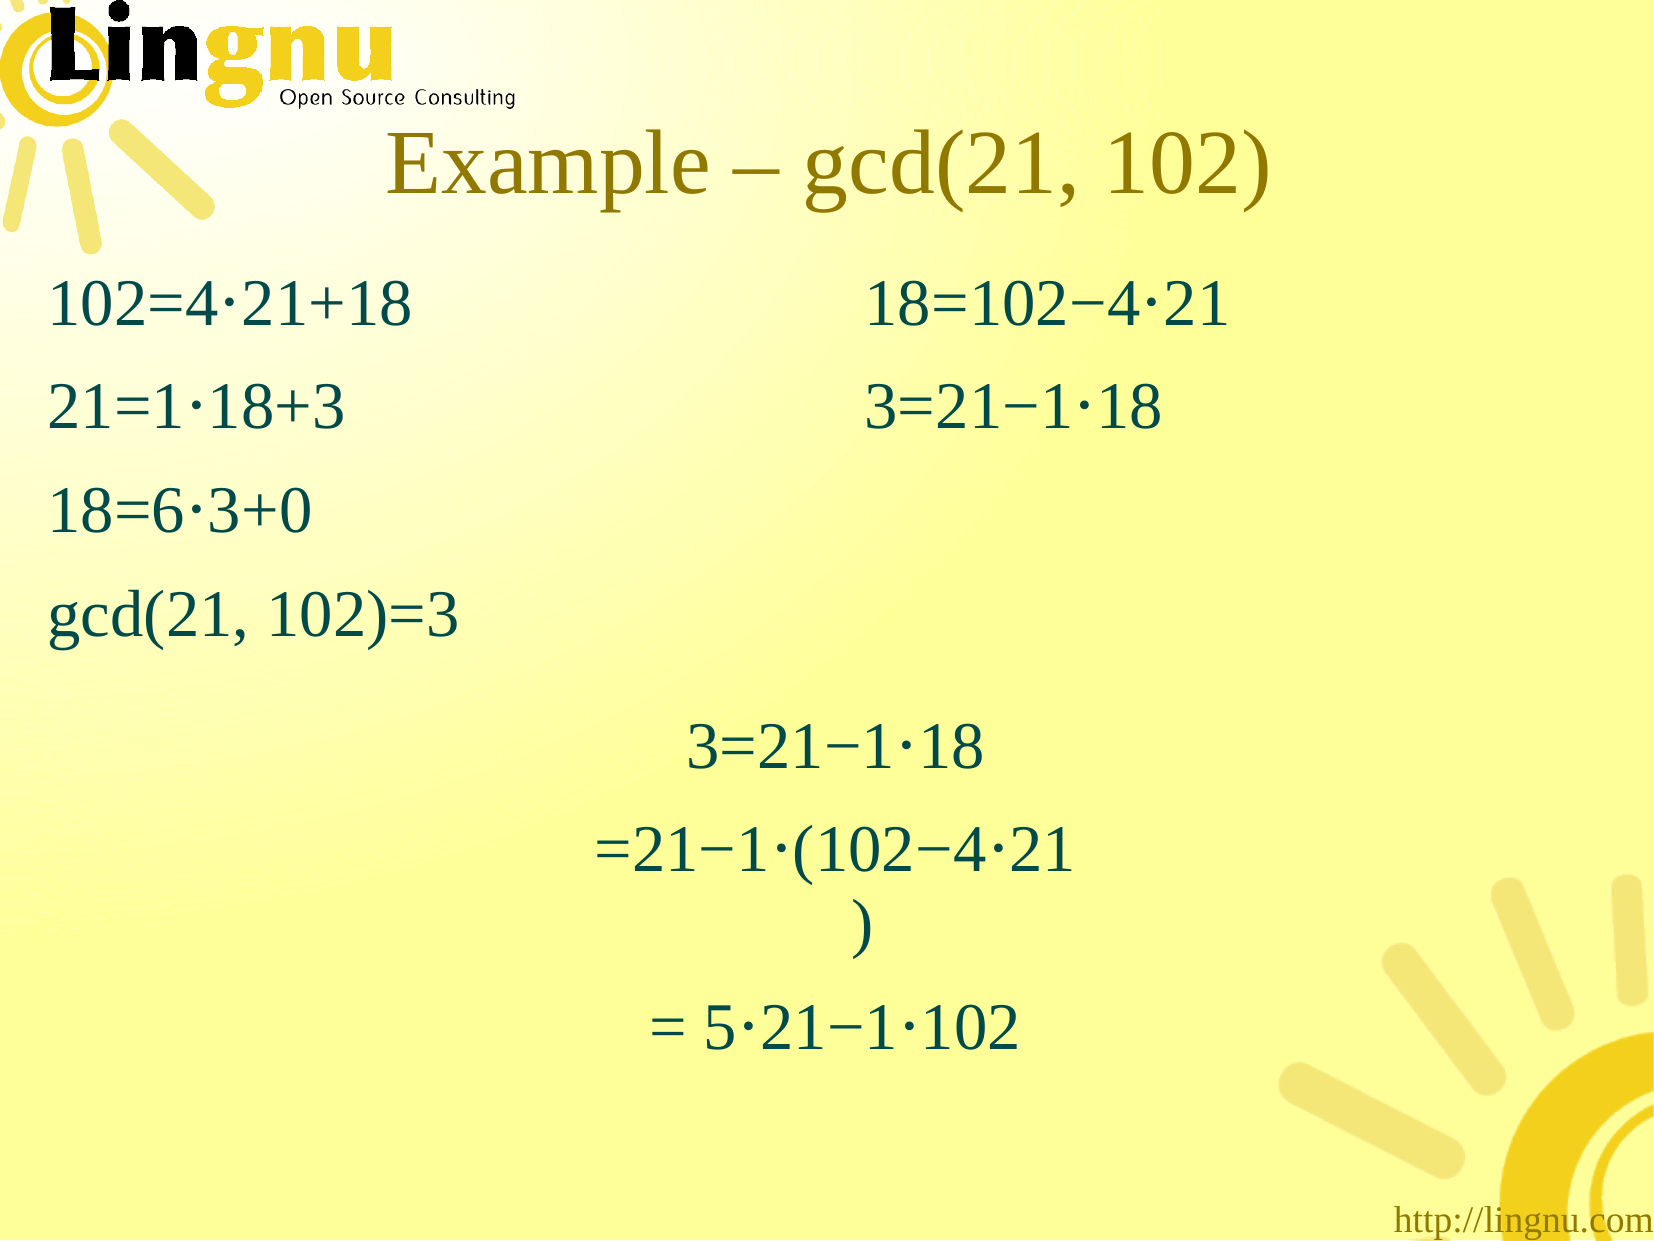

# Example – gcd(21, 102)
102=4⋅21+18
21=1⋅18+3
18=6⋅3+0
gcd(21, 102)=3
18=102−4⋅21
3=21−1⋅18
3=21−1⋅18
=21−1⋅(102−4⋅21)
= 5⋅21−1⋅102